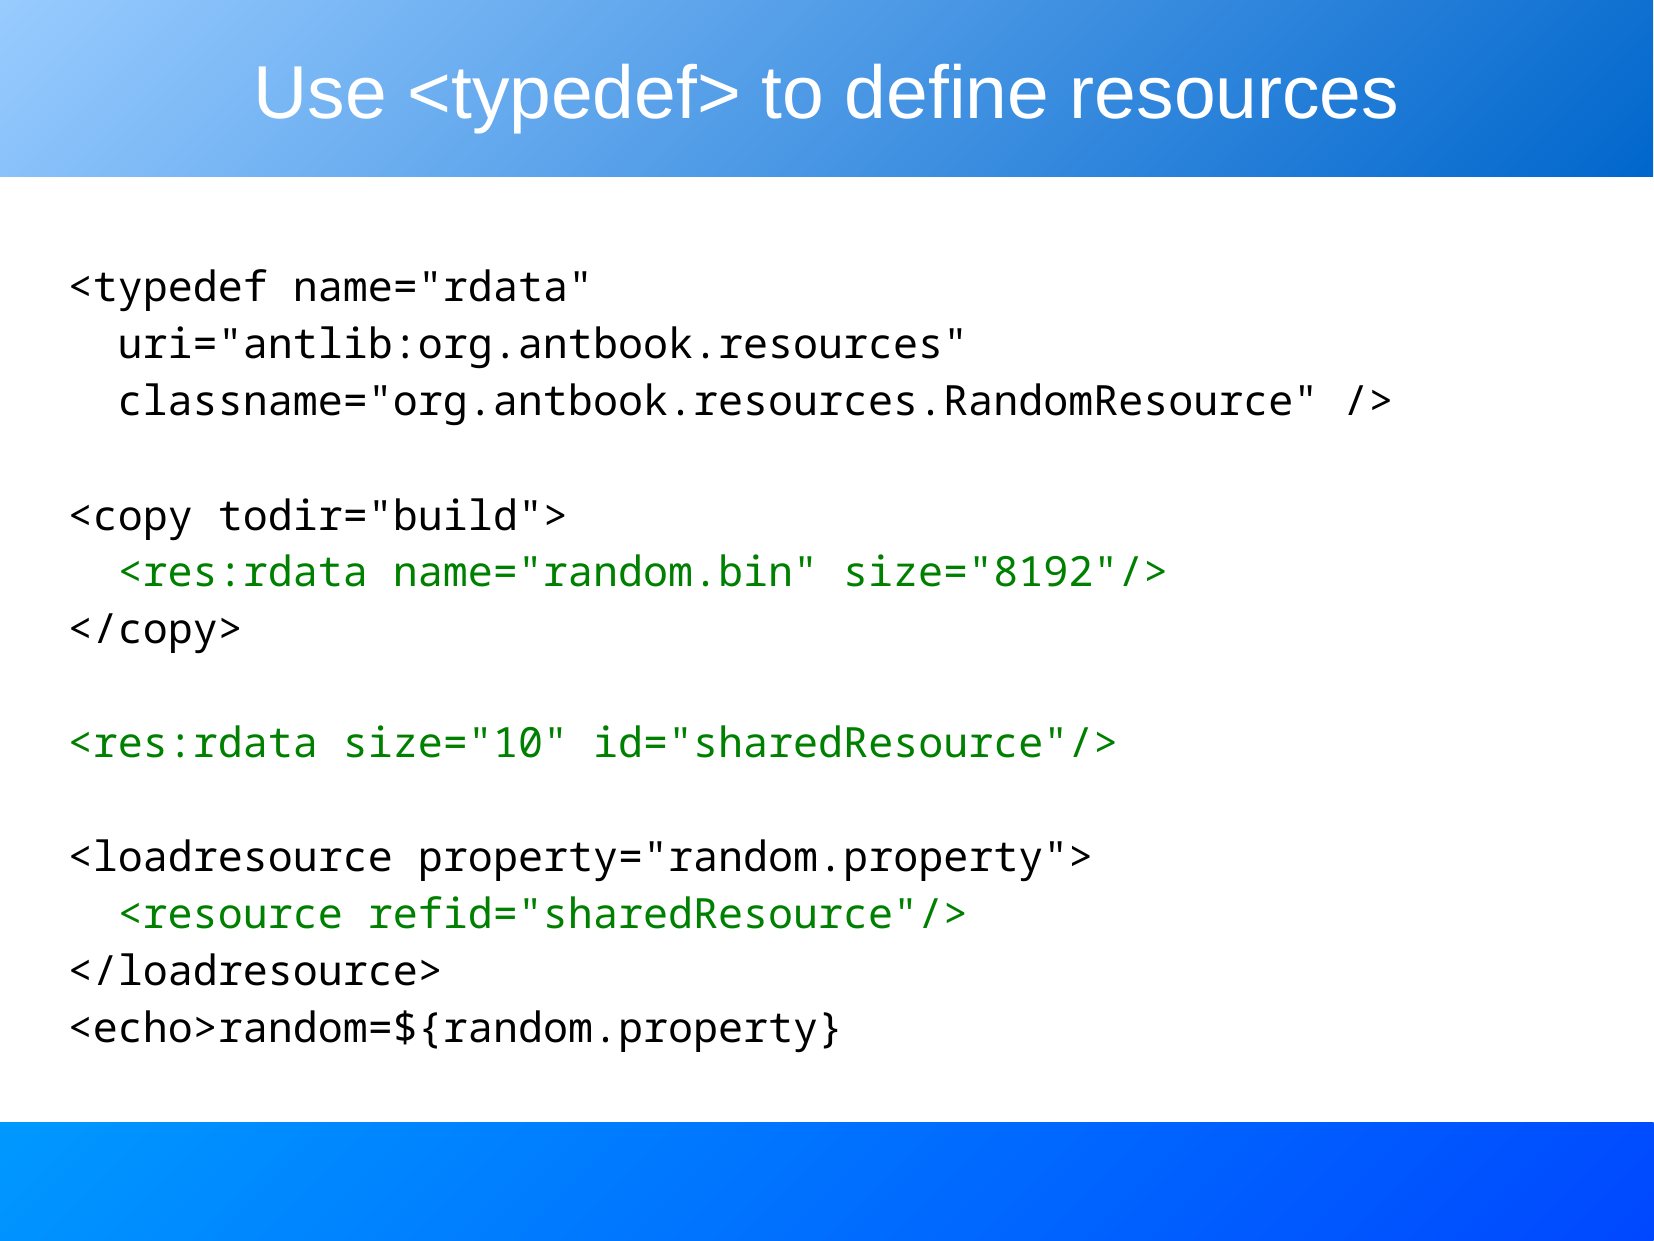

# Use <typedef> to define resources
<typedef name="rdata"
 uri="antlib:org.antbook.resources"
 classname="org.antbook.resources.RandomResource" />
<copy todir="build">
 <res:rdata name="random.bin" size="8192"/>
</copy>
<res:rdata size="10" id="sharedResource"/>
<loadresource property="random.property">
 <resource refid="sharedResource"/>
</loadresource>
<echo>random=${random.property}